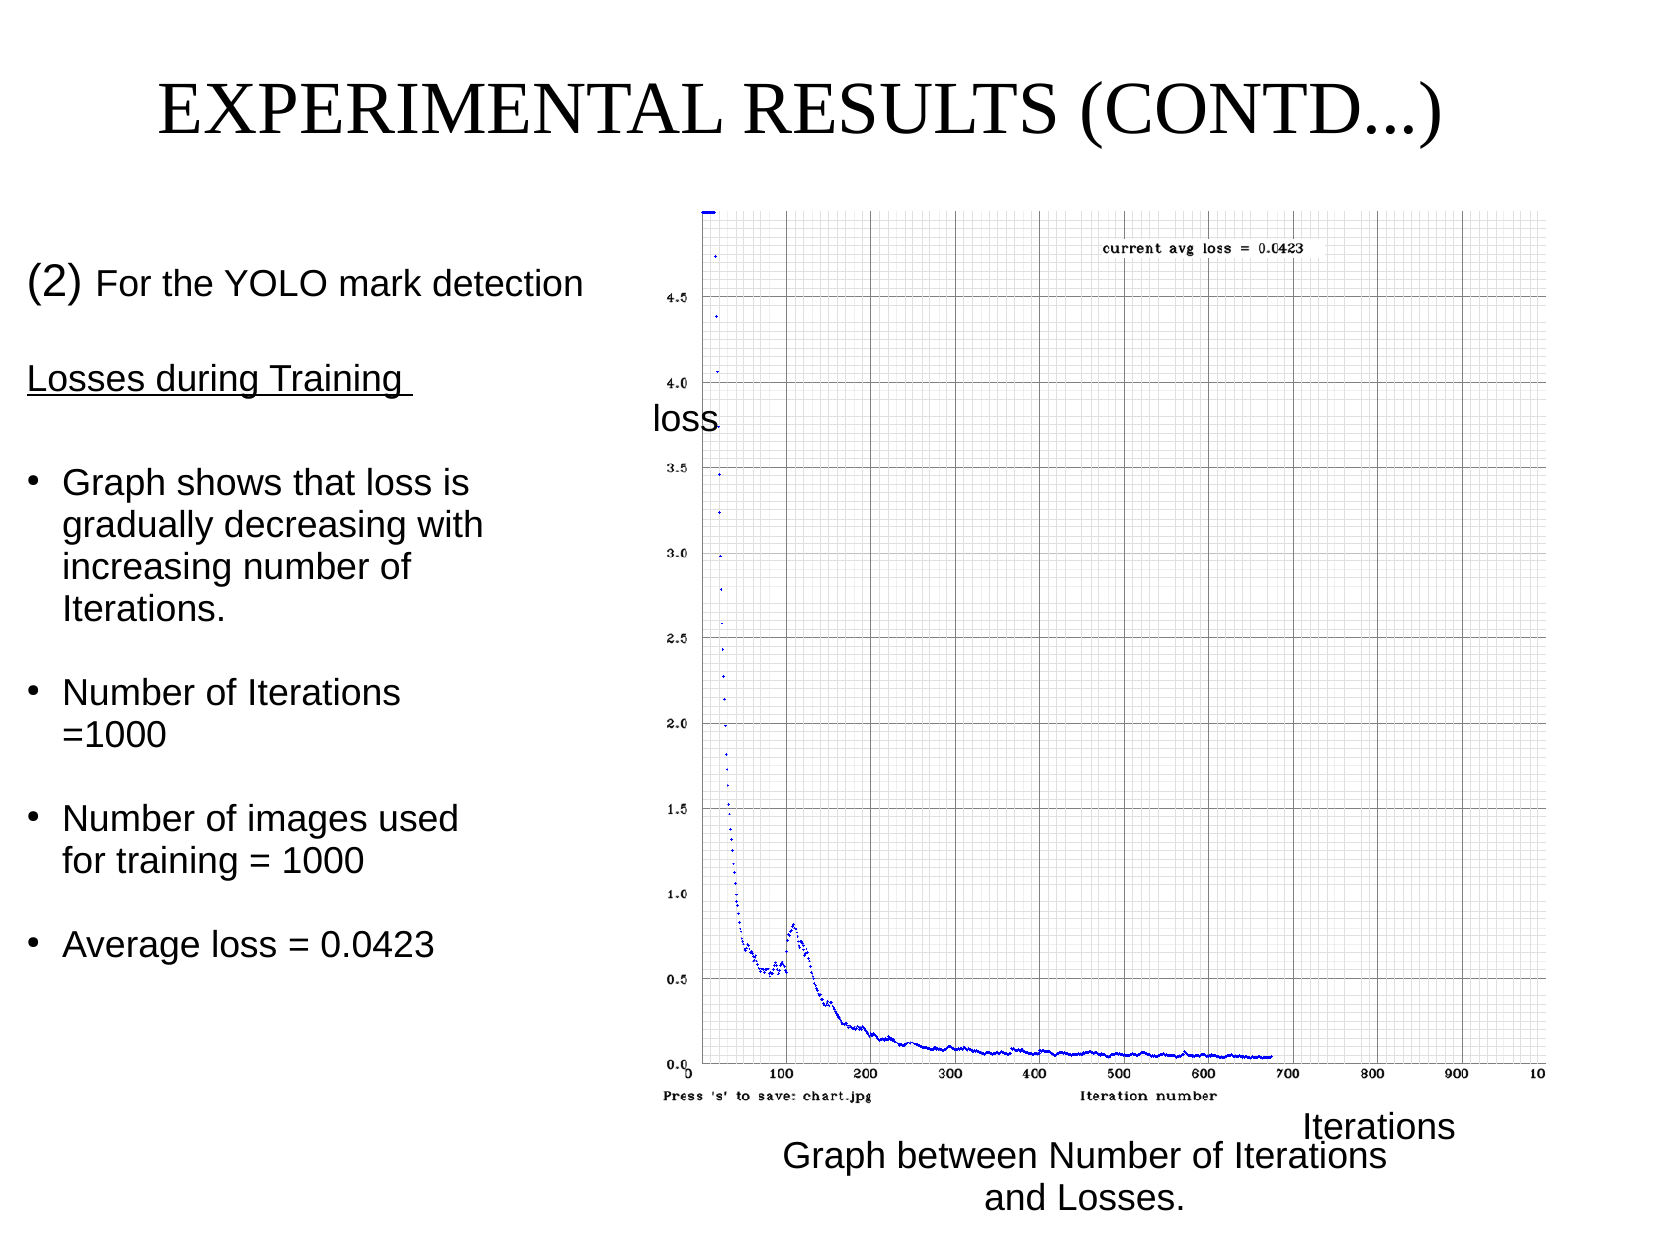

# EXPERIMENTAL RESULTS (CONTD...)
(2) For the YOLO mark detection
Losses during Training
loss
Graph shows that loss is gradually decreasing with increasing number of Iterations.
Number of Iterations =1000
Number of images used for training = 1000
Average loss = 0.0423
Iterations
Graph between Number of Iterations and Losses.